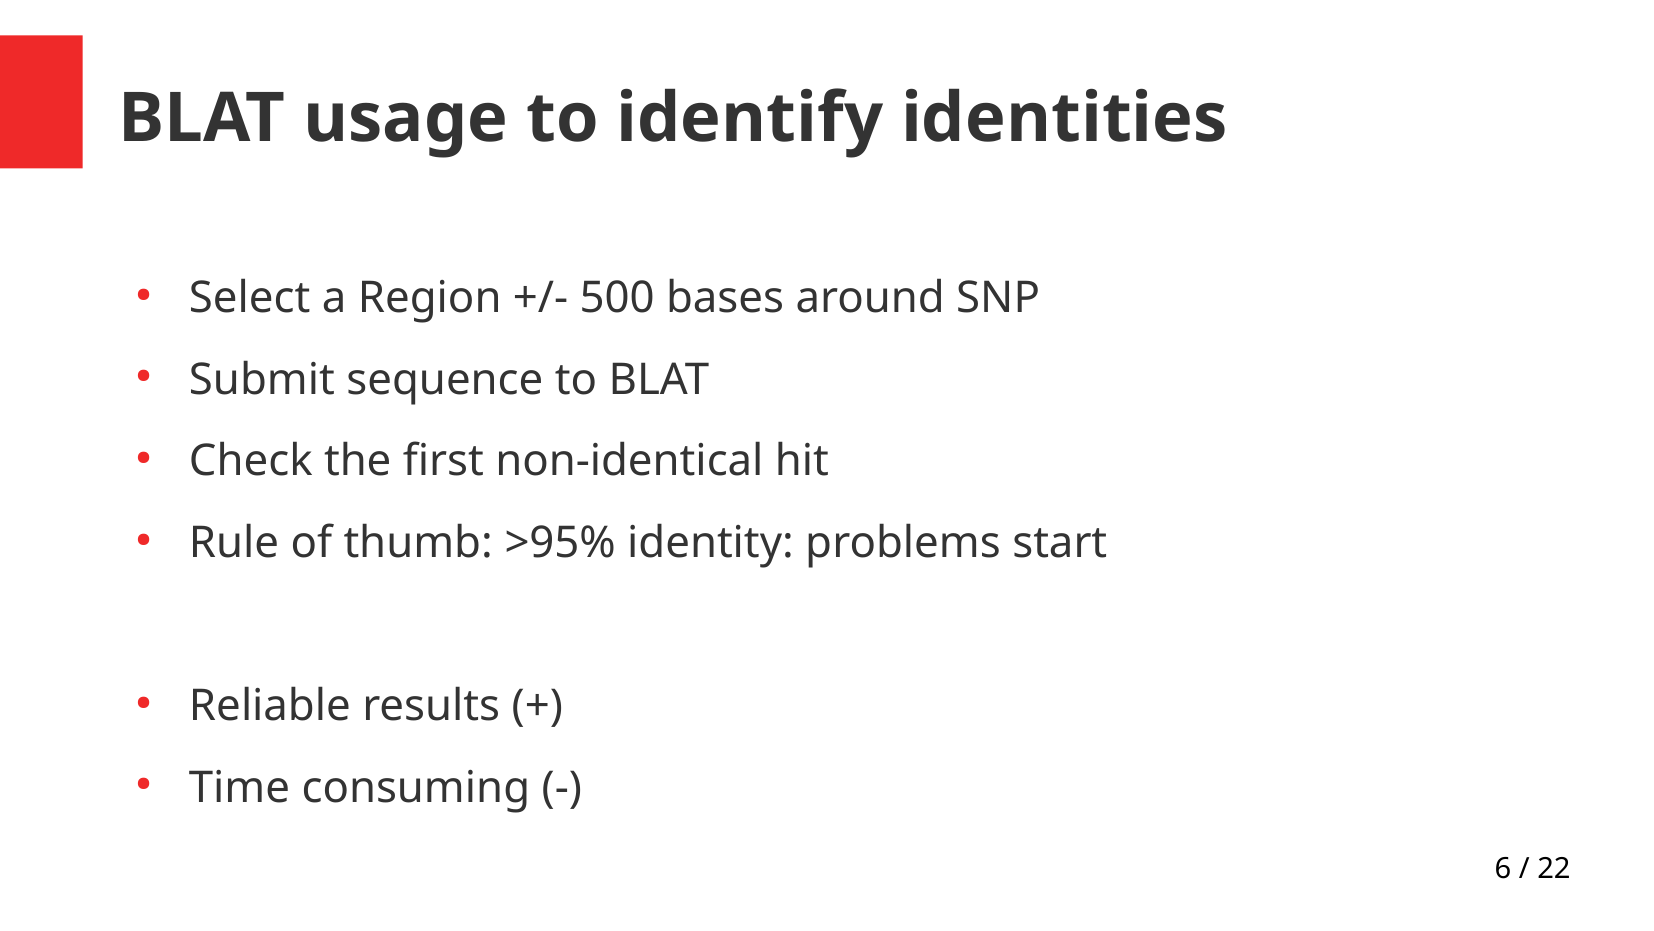

# BLAT usage to identify identities
Select a Region +/- 500 bases around SNP
Submit sequence to BLAT
Check the first non-identical hit
Rule of thumb: >95% identity: problems start
Reliable results (+)
Time consuming (-)
6